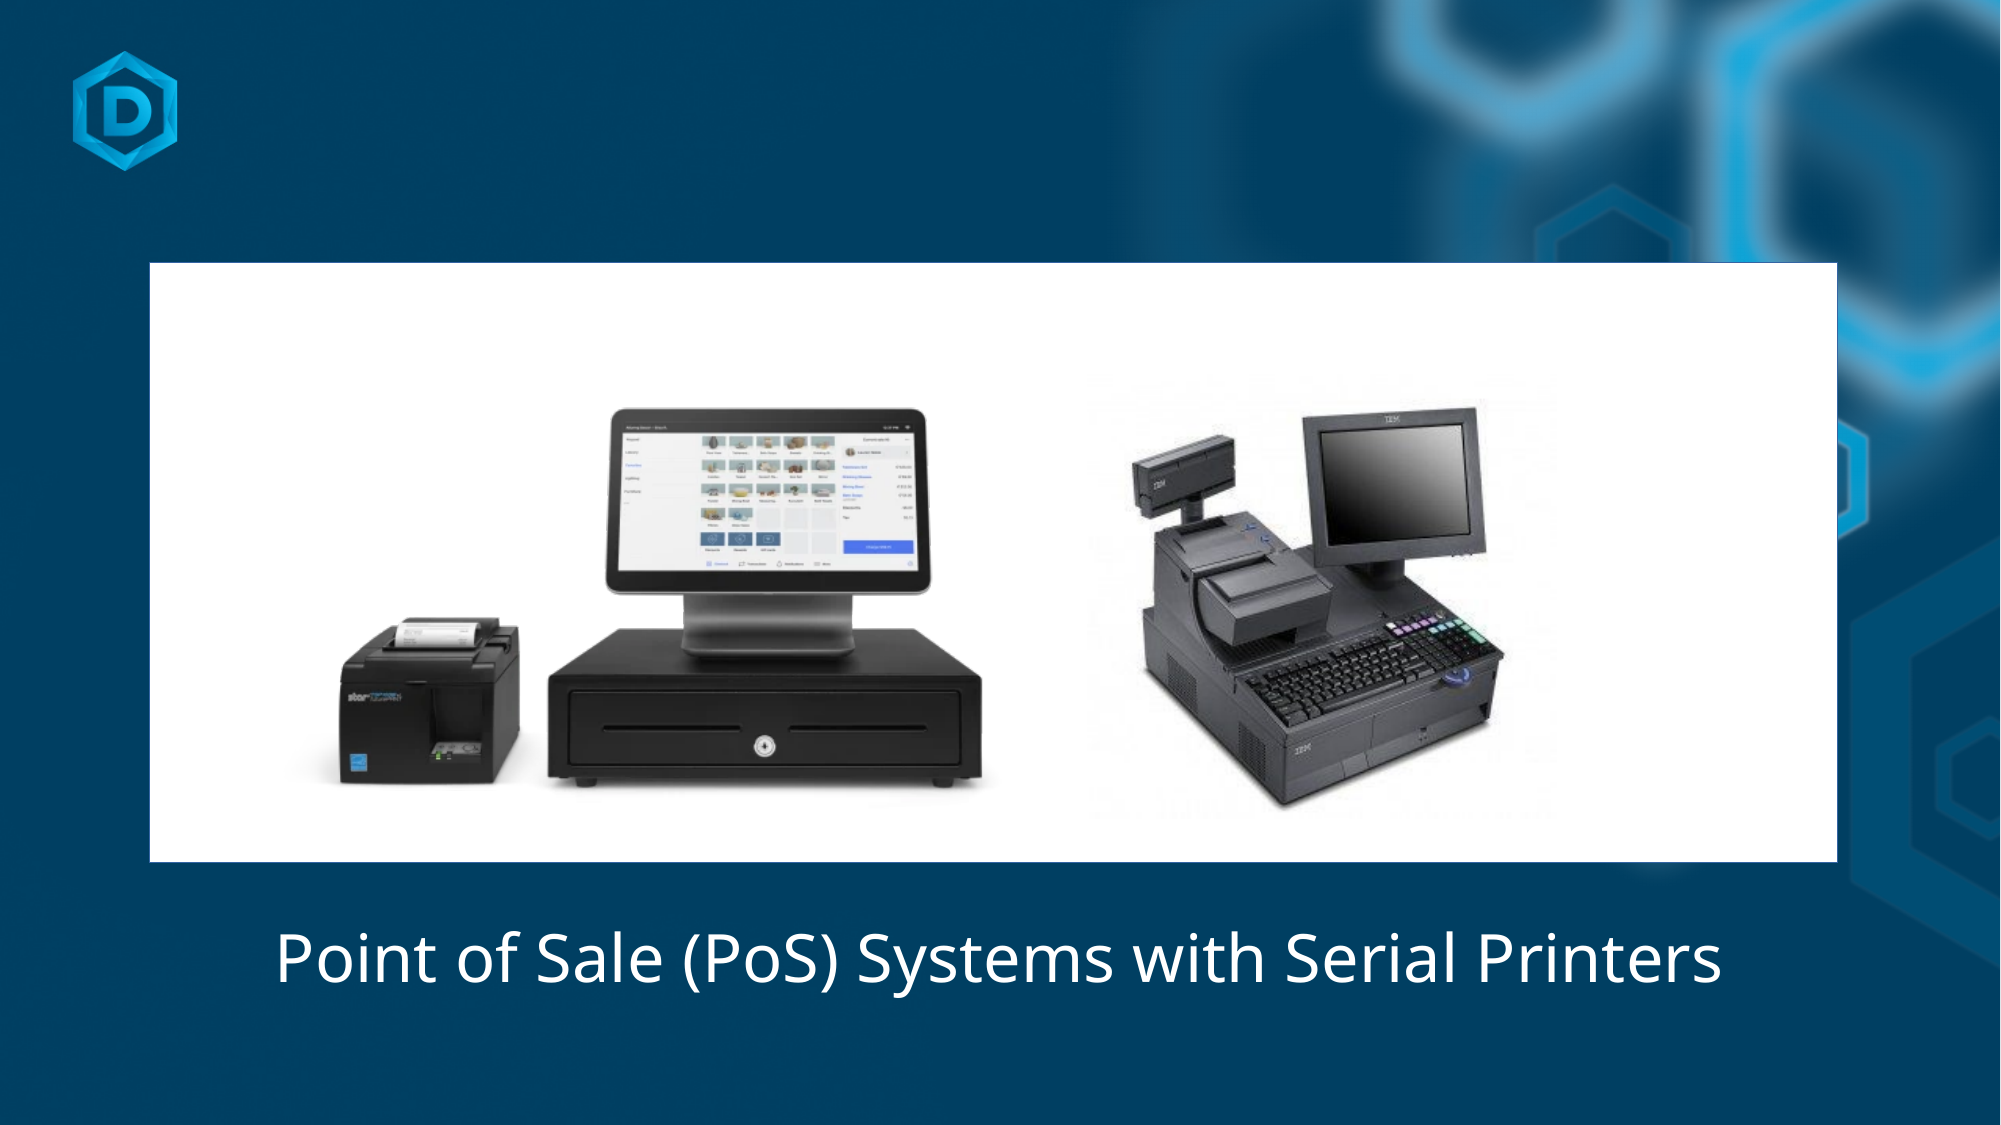

# Point of Sale (PoS) Systems with Serial Printers